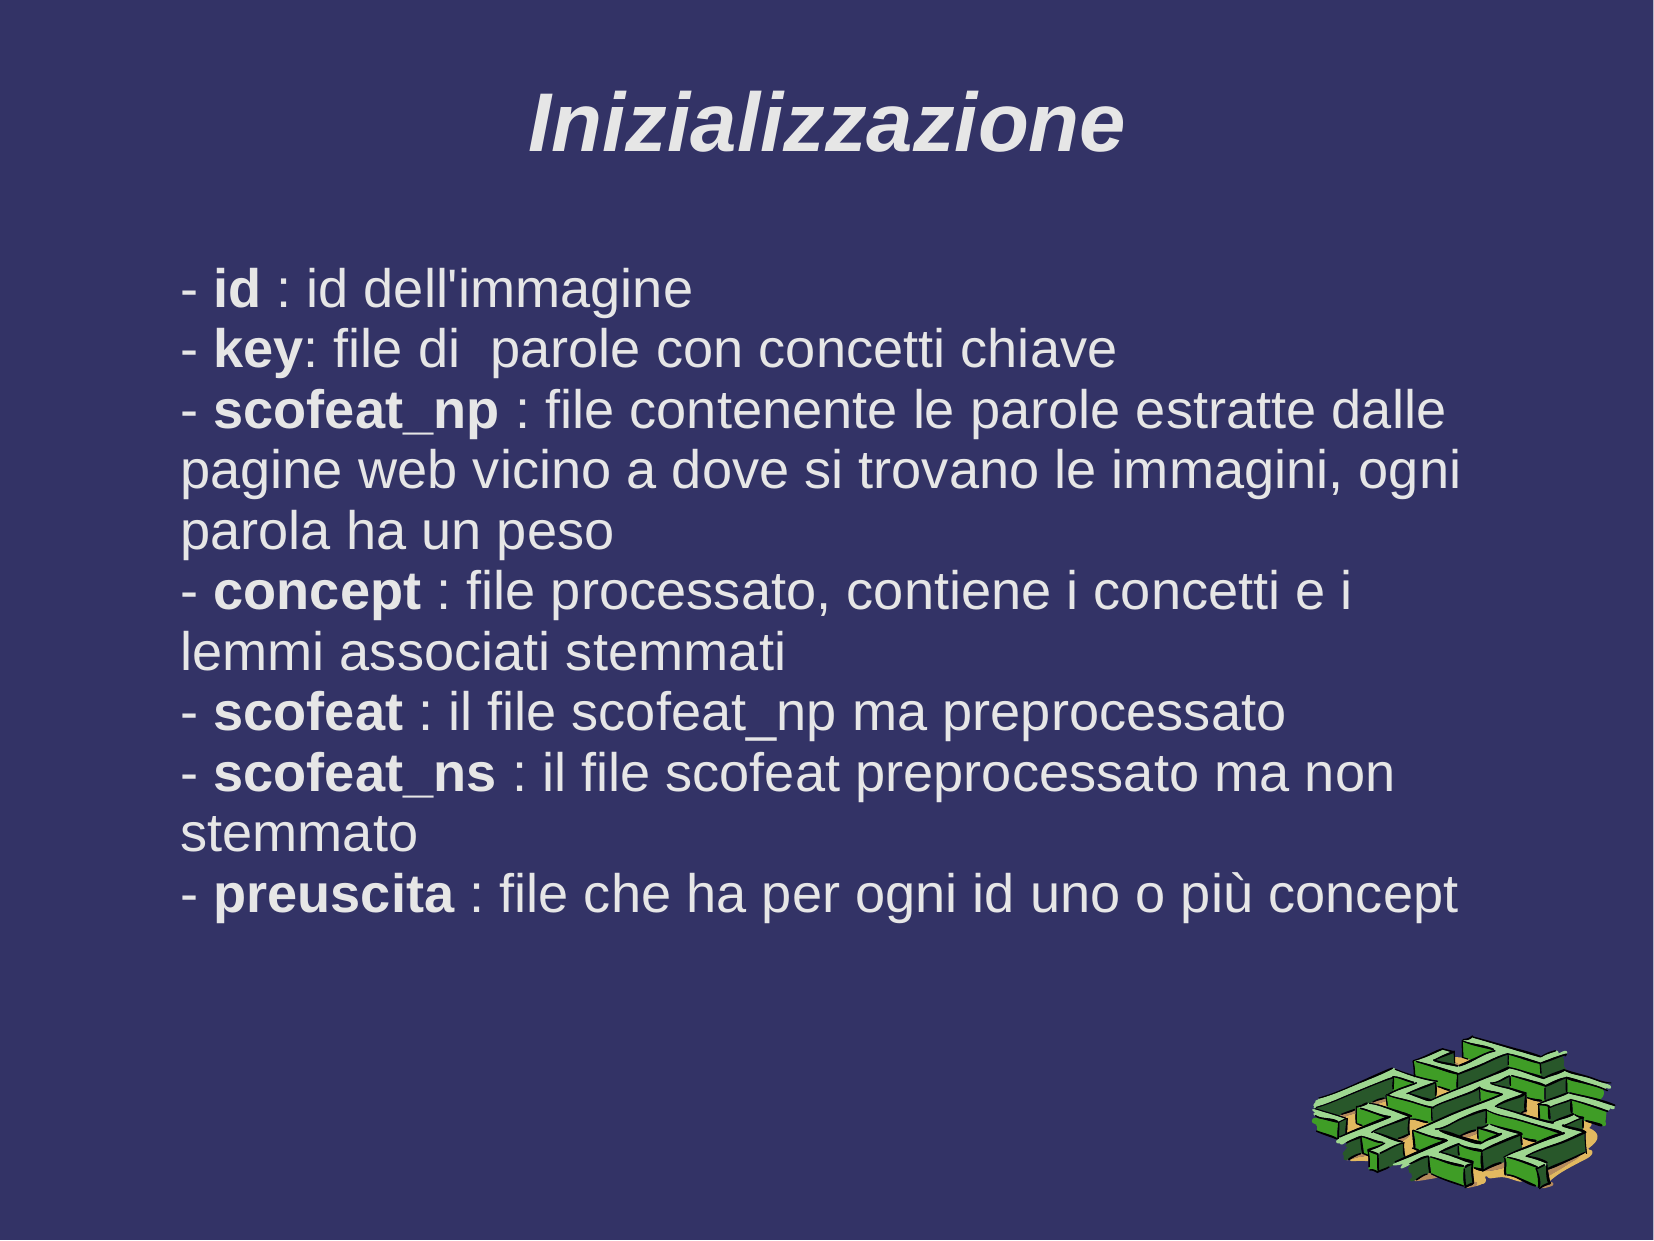

# Inizializzazione
- id : id dell'immagine
- key: file di parole con concetti chiave
- scofeat_np : file contenente le parole estratte dalle pagine web vicino a dove si trovano le immagini, ogni parola ha un peso
- concept : file processato, contiene i concetti e i lemmi associati stemmati
- scofeat : il file scofeat_np ma preprocessato
- scofeat_ns : il file scofeat preprocessato ma non
stemmato
- preuscita : file che ha per ogni id uno o più concept